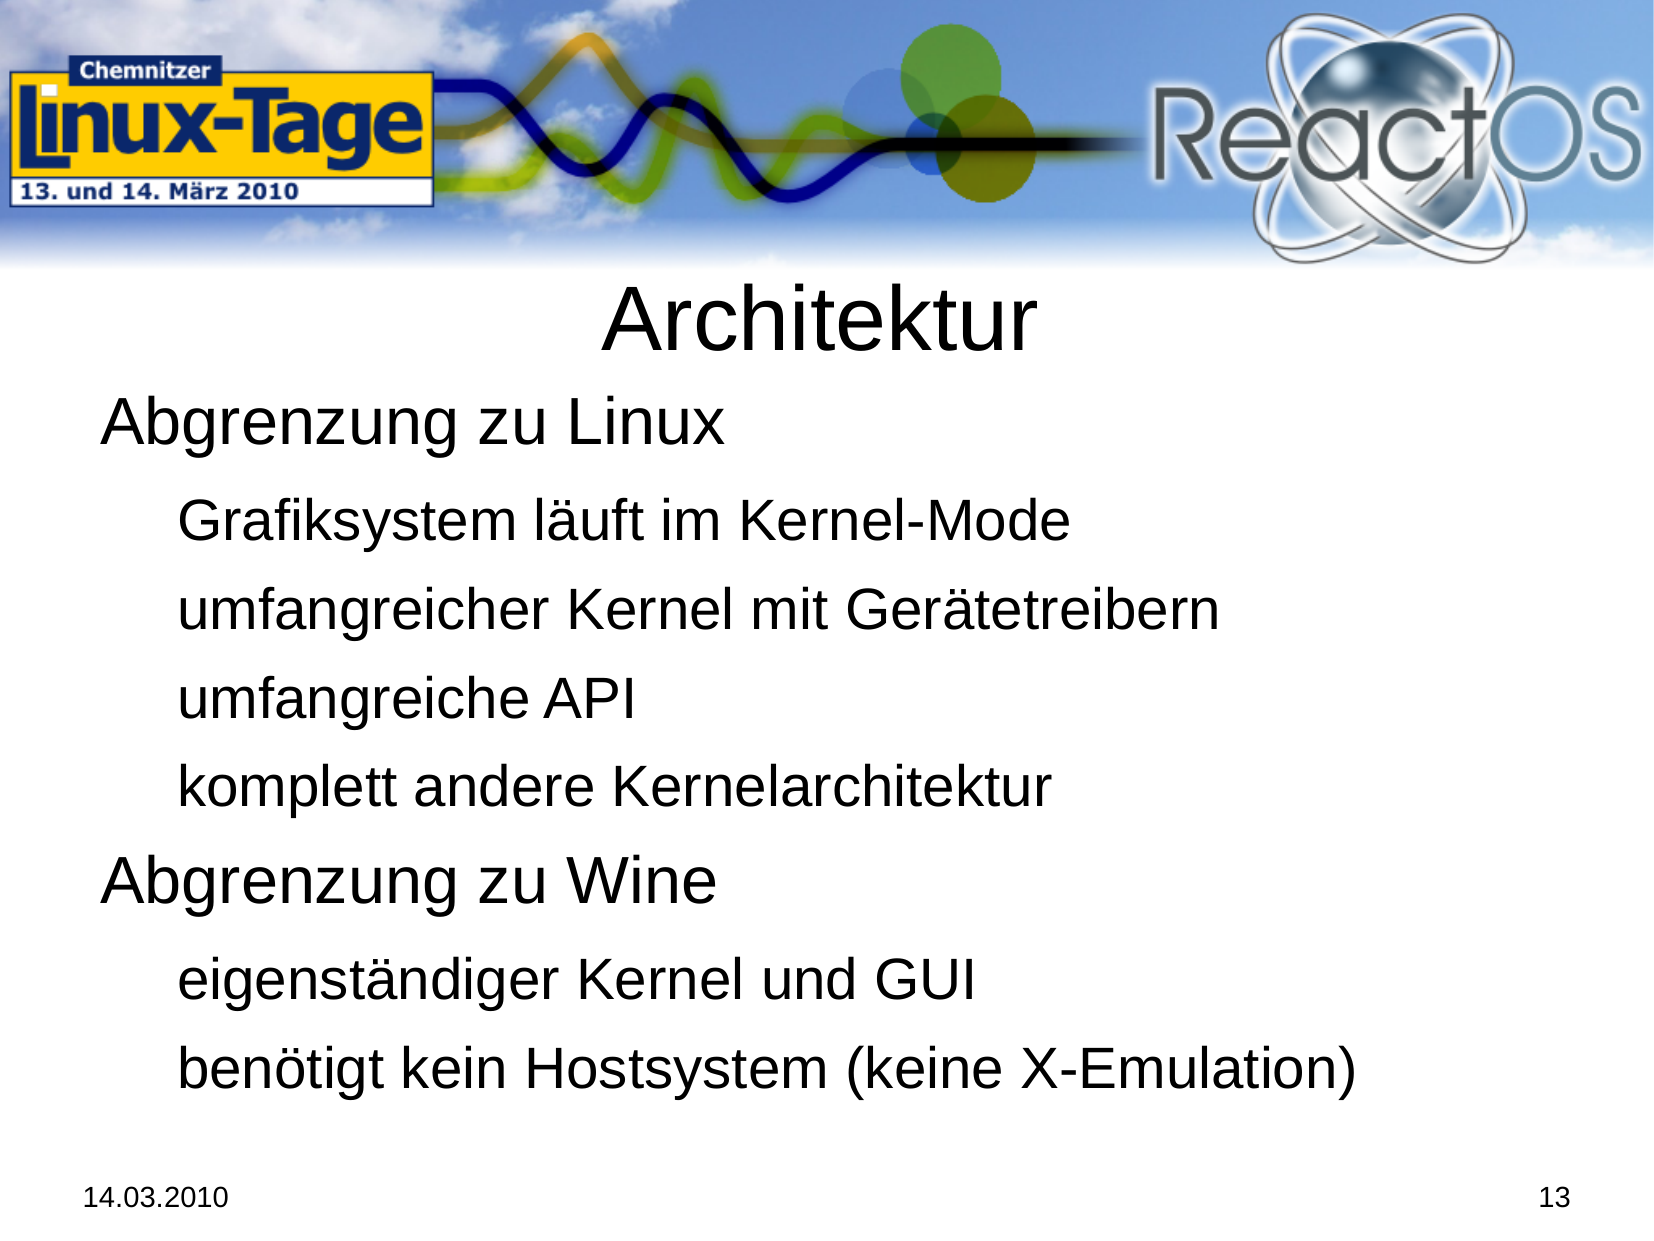

# Architektur
Abgrenzung zu Linux
Grafiksystem läuft im Kernel-Mode
umfangreicher Kernel mit Gerätetreibern
umfangreiche API
komplett andere Kernelarchitektur
Abgrenzung zu Wine
eigenständiger Kernel und GUI
benötigt kein Hostsystem (keine X-Emulation)
14.03.2010
13